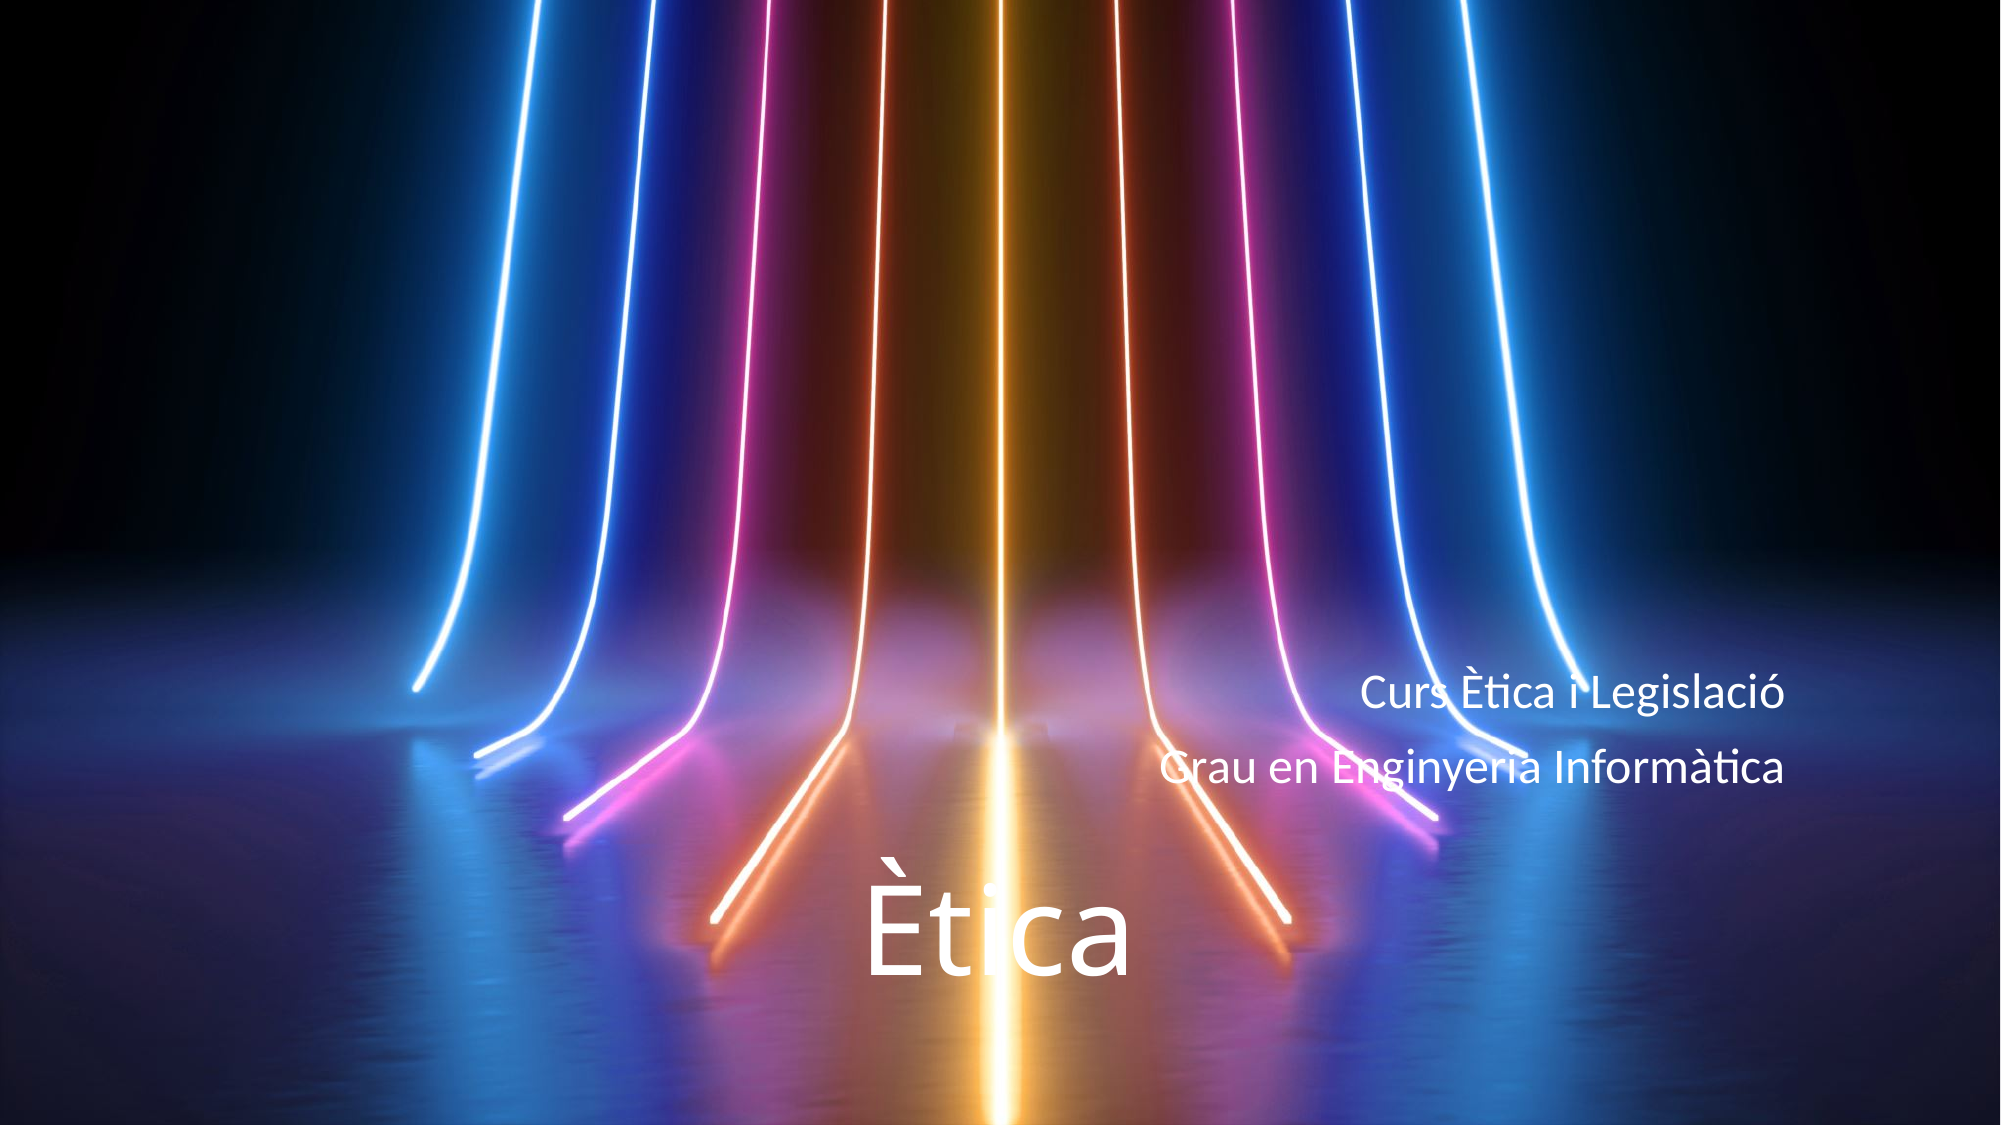

Curs Ètica i Legislació
Grau en Enginyeria Informàtica
# Ètica